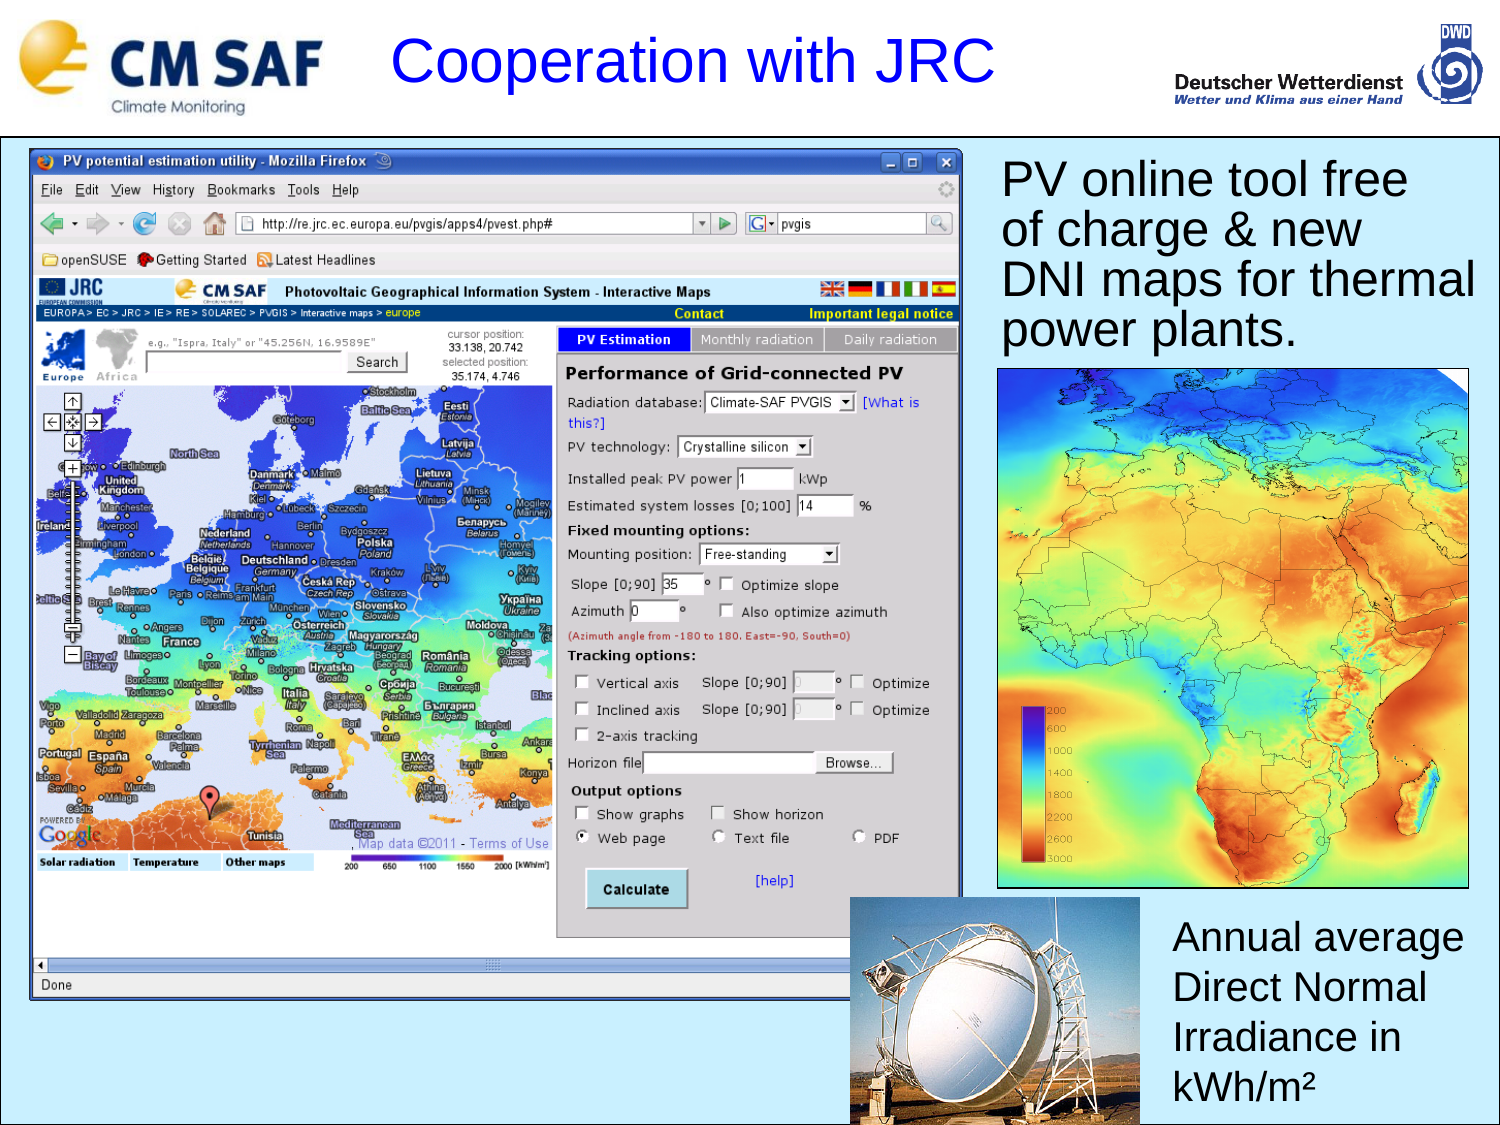

Cooperation with JRC
PV online tool free
of charge & new
DNI maps for thermal
power plants.
Annual average
Direct Normal
Irradiance in
kWh/m²